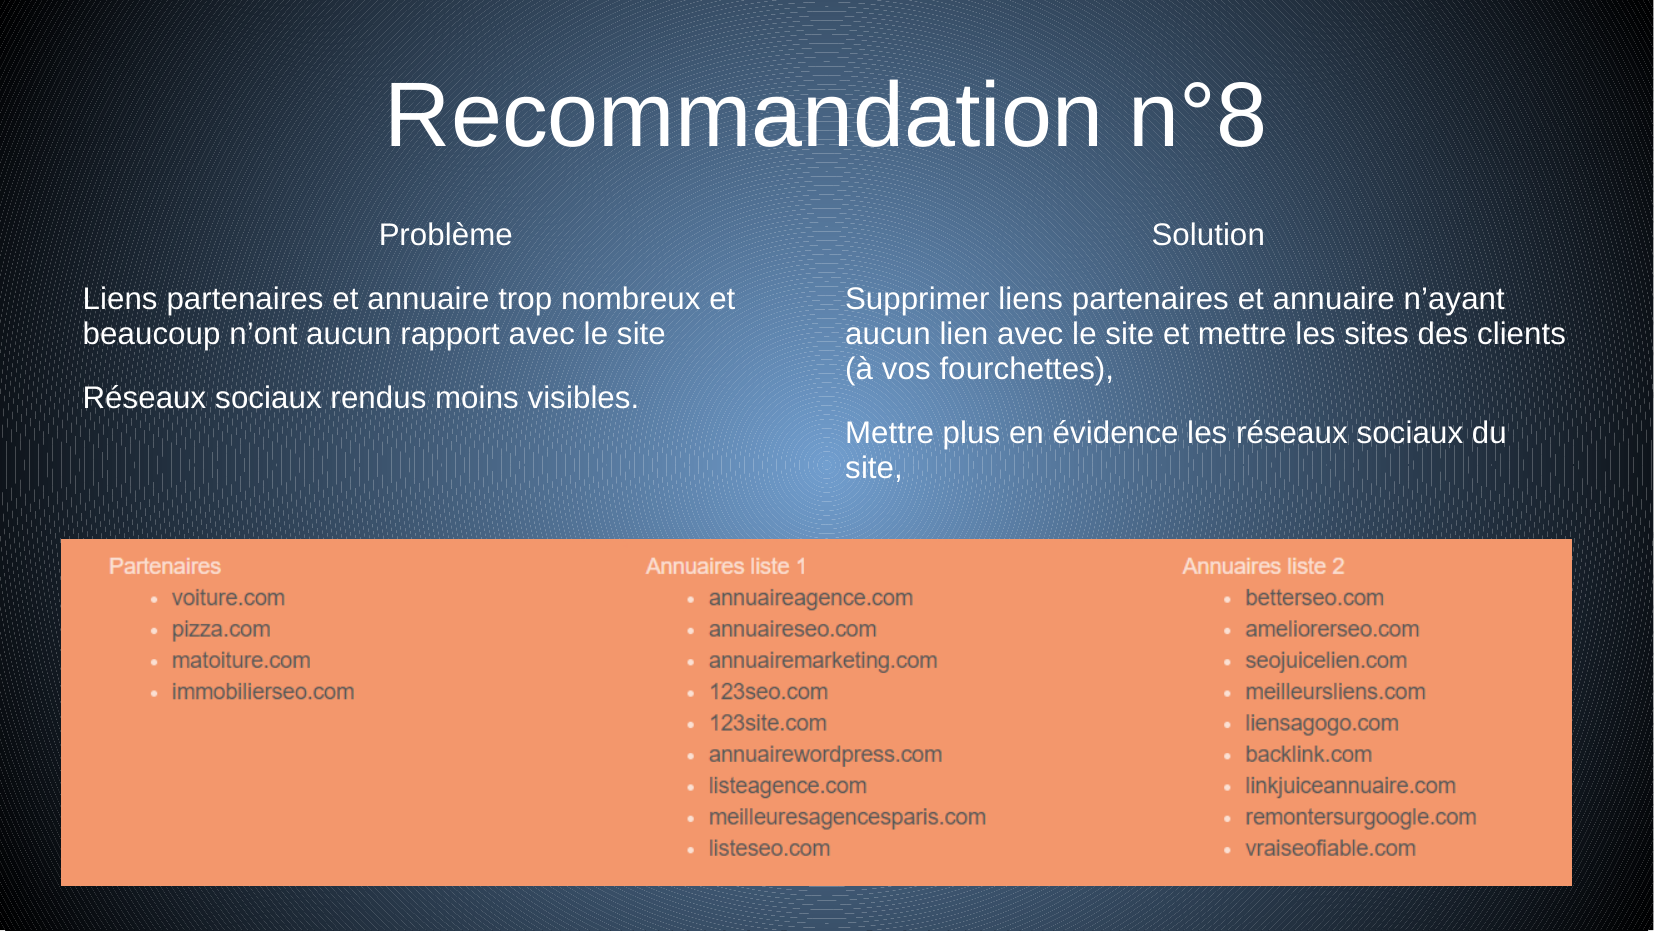

# Recommandation n°8
Problème
Liens partenaires et annuaire trop nombreux et beaucoup n’ont aucun rapport avec le site
Réseaux sociaux rendus moins visibles.
Solution
Supprimer liens partenaires et annuaire n’ayant aucun lien avec le site et mettre les sites des clients (à vos fourchettes),
Mettre plus en évidence les réseaux sociaux du site,